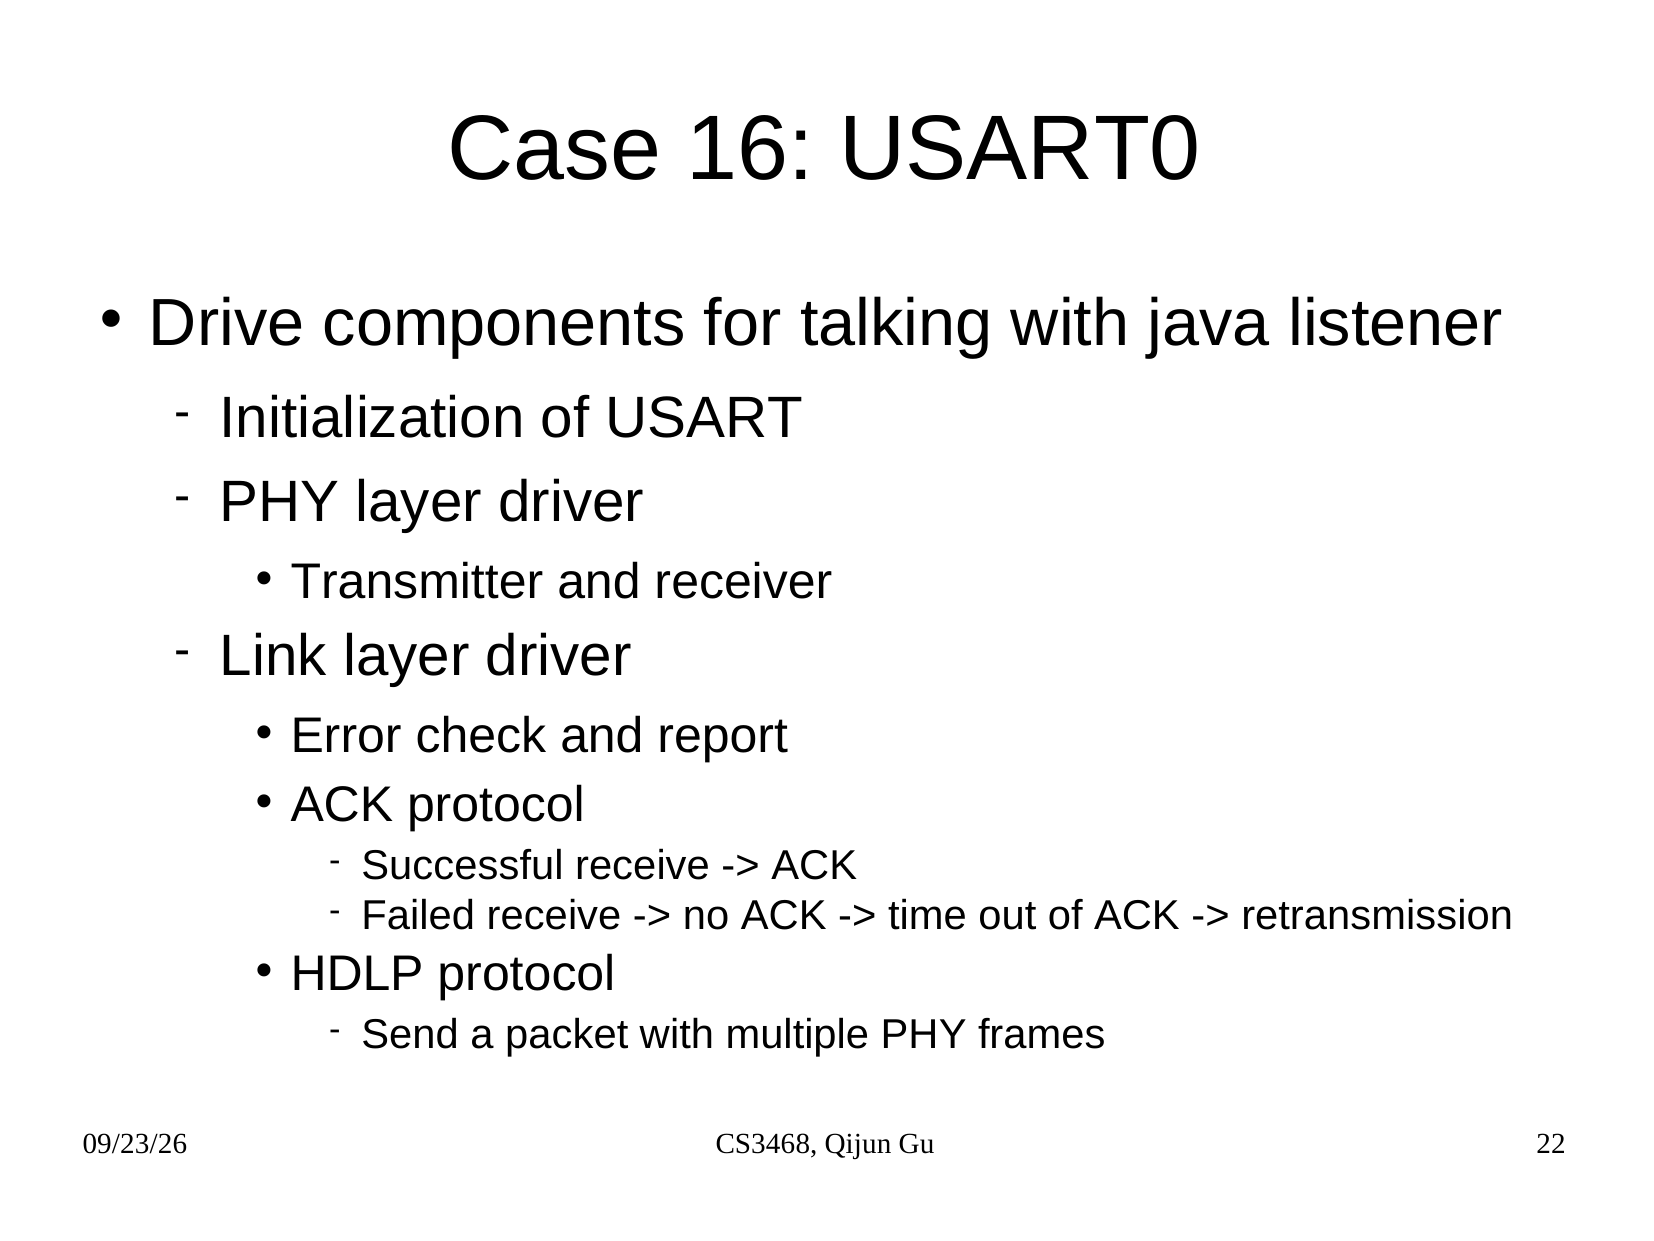

# Case 16: USART0
Drive components for talking with java listener
Initialization of USART
PHY layer driver
Transmitter and receiver
Link layer driver
Error check and report
ACK protocol
Successful receive -> ACK
Failed receive -> no ACK -> time out of ACK -> retransmission
HDLP protocol
Send a packet with multiple PHY frames
CS3468, Qijun Gu
22